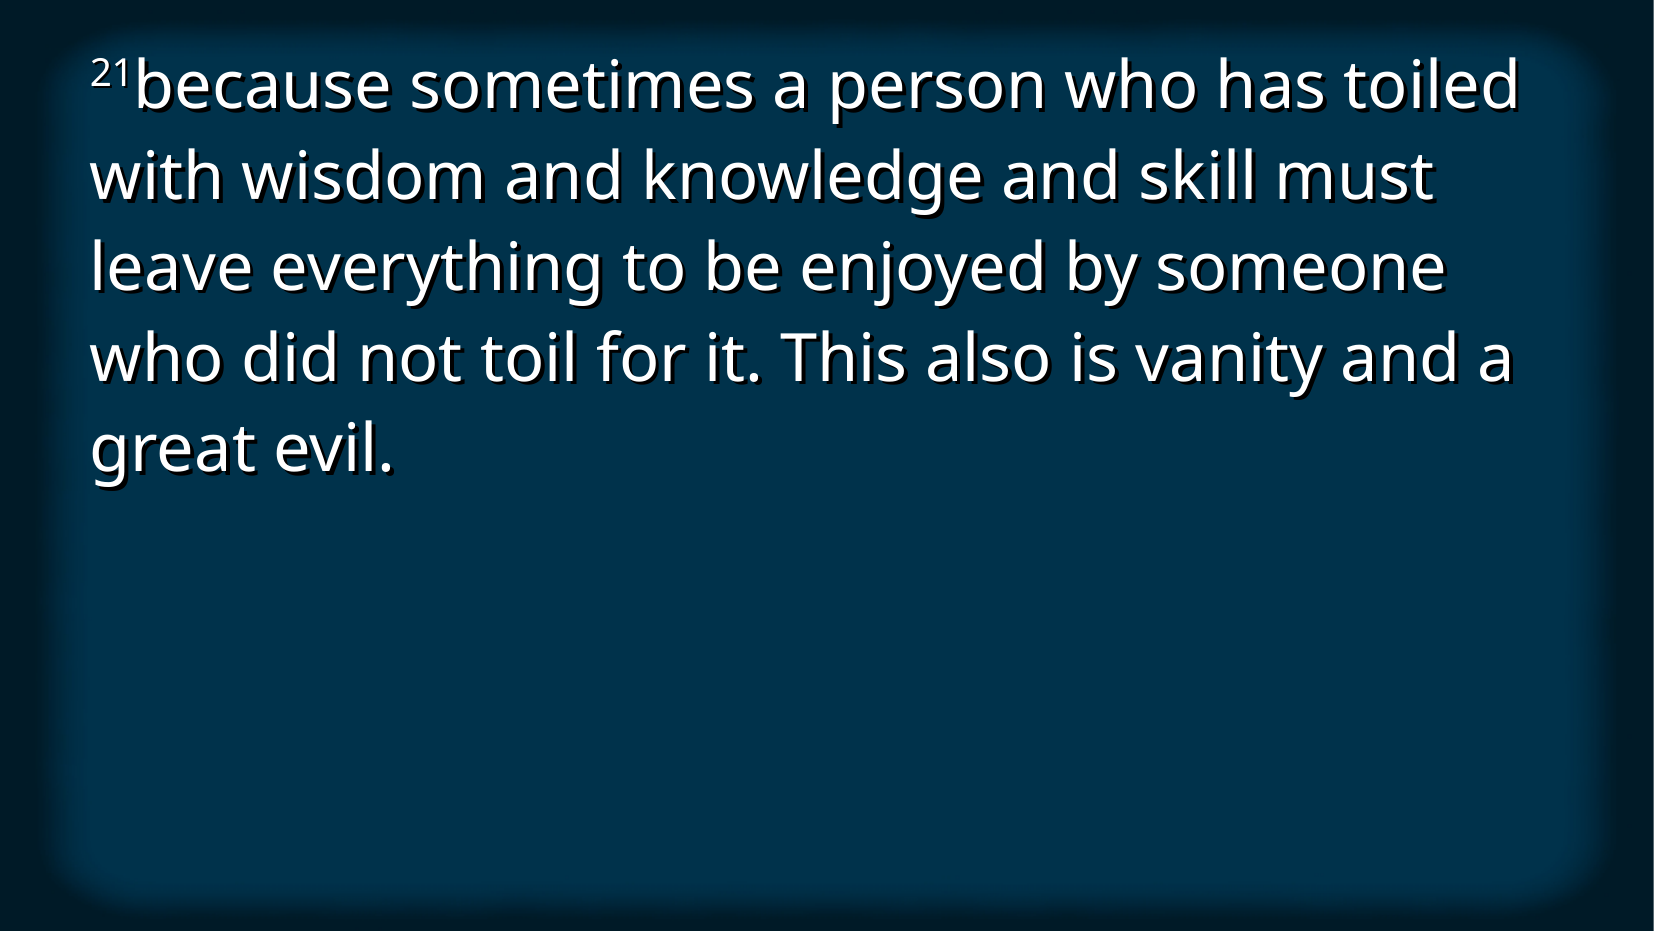

21because sometimes a person who has toiled with wisdom and knowledge and skill must leave everything to be enjoyed by someone who did not toil for it. This also is vanity and a great evil.